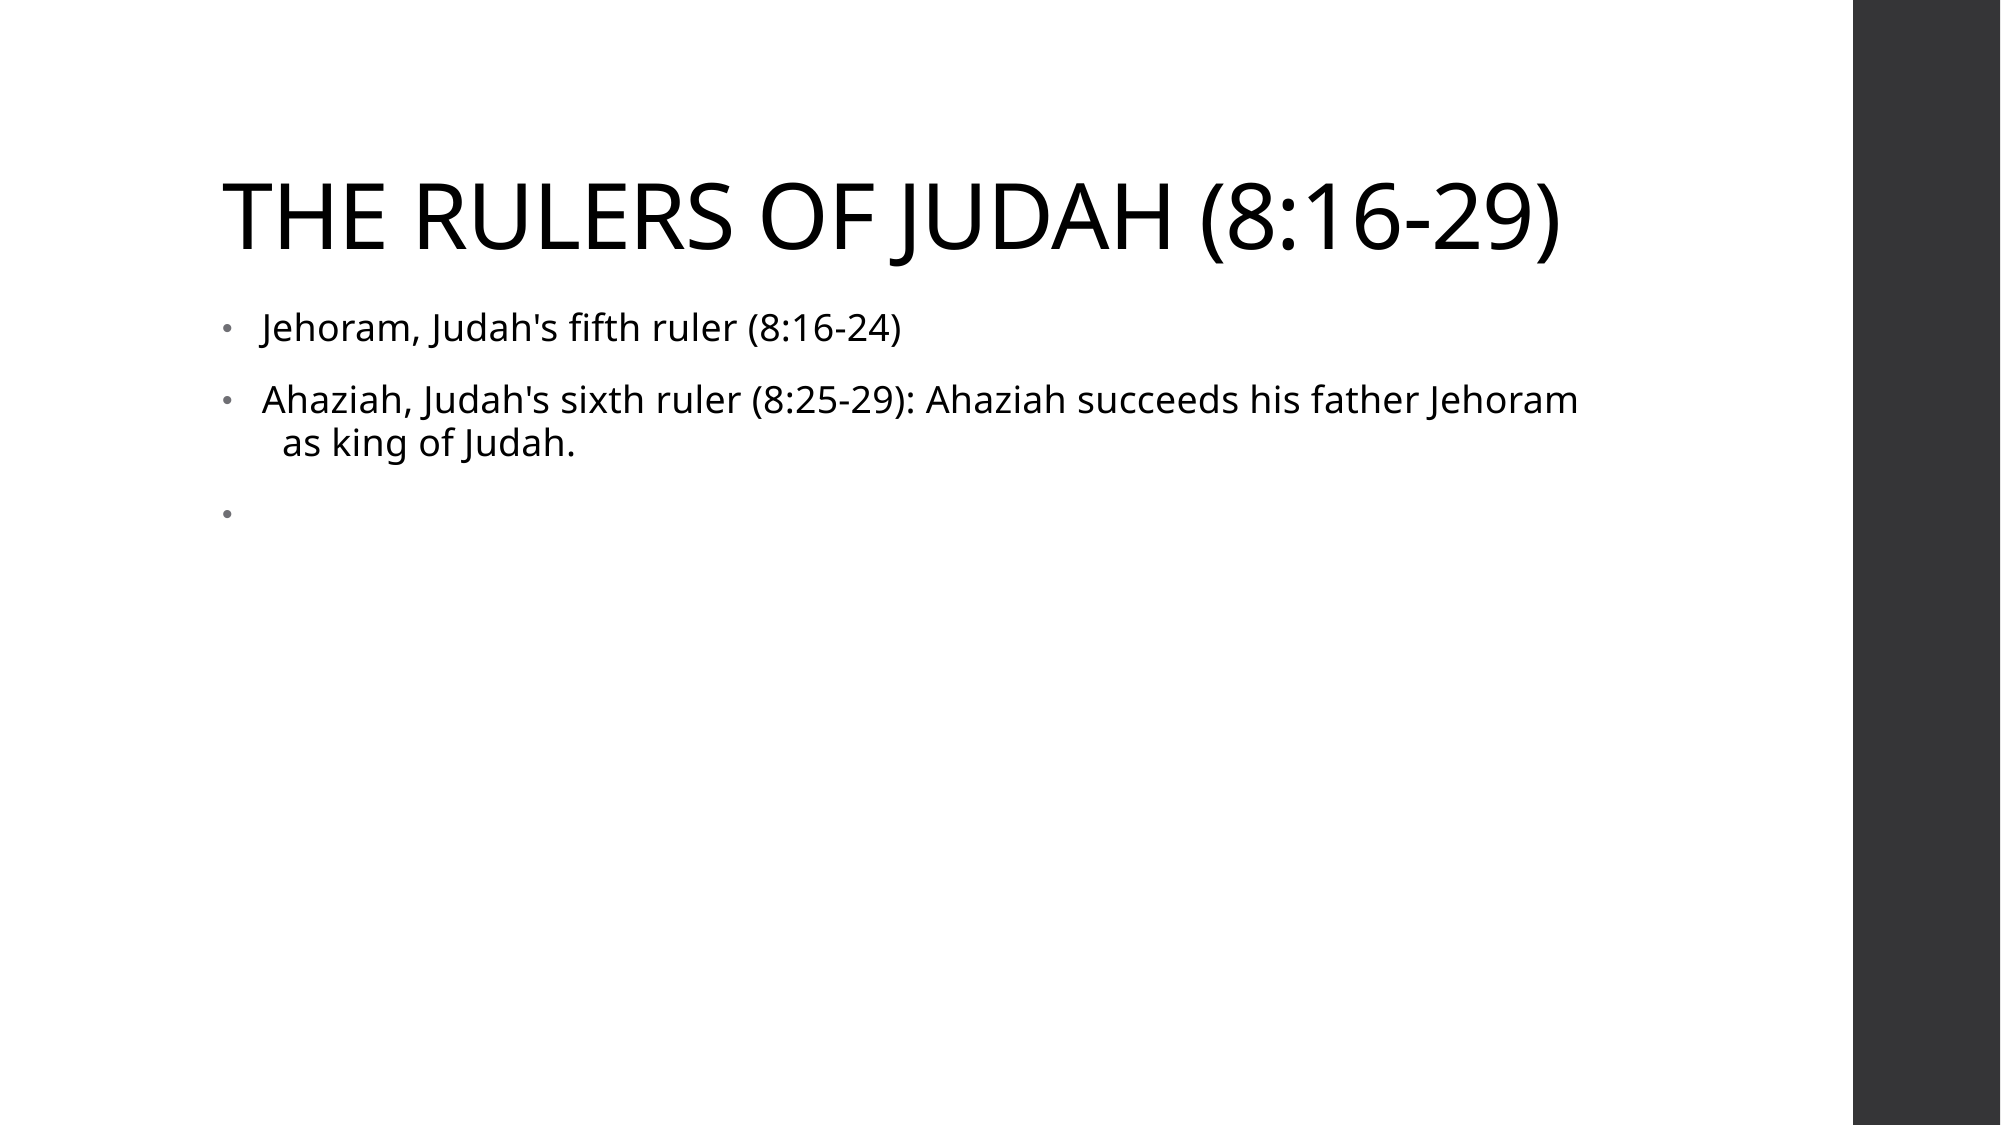

# THE RULERS OF JUDAH (8:16-29)
 Jehoram, Judah's fifth ruler (8:16-24)
 Ahaziah, Judah's sixth ruler (8:25-29): Ahaziah succeeds his father Jehoram as king of Judah.